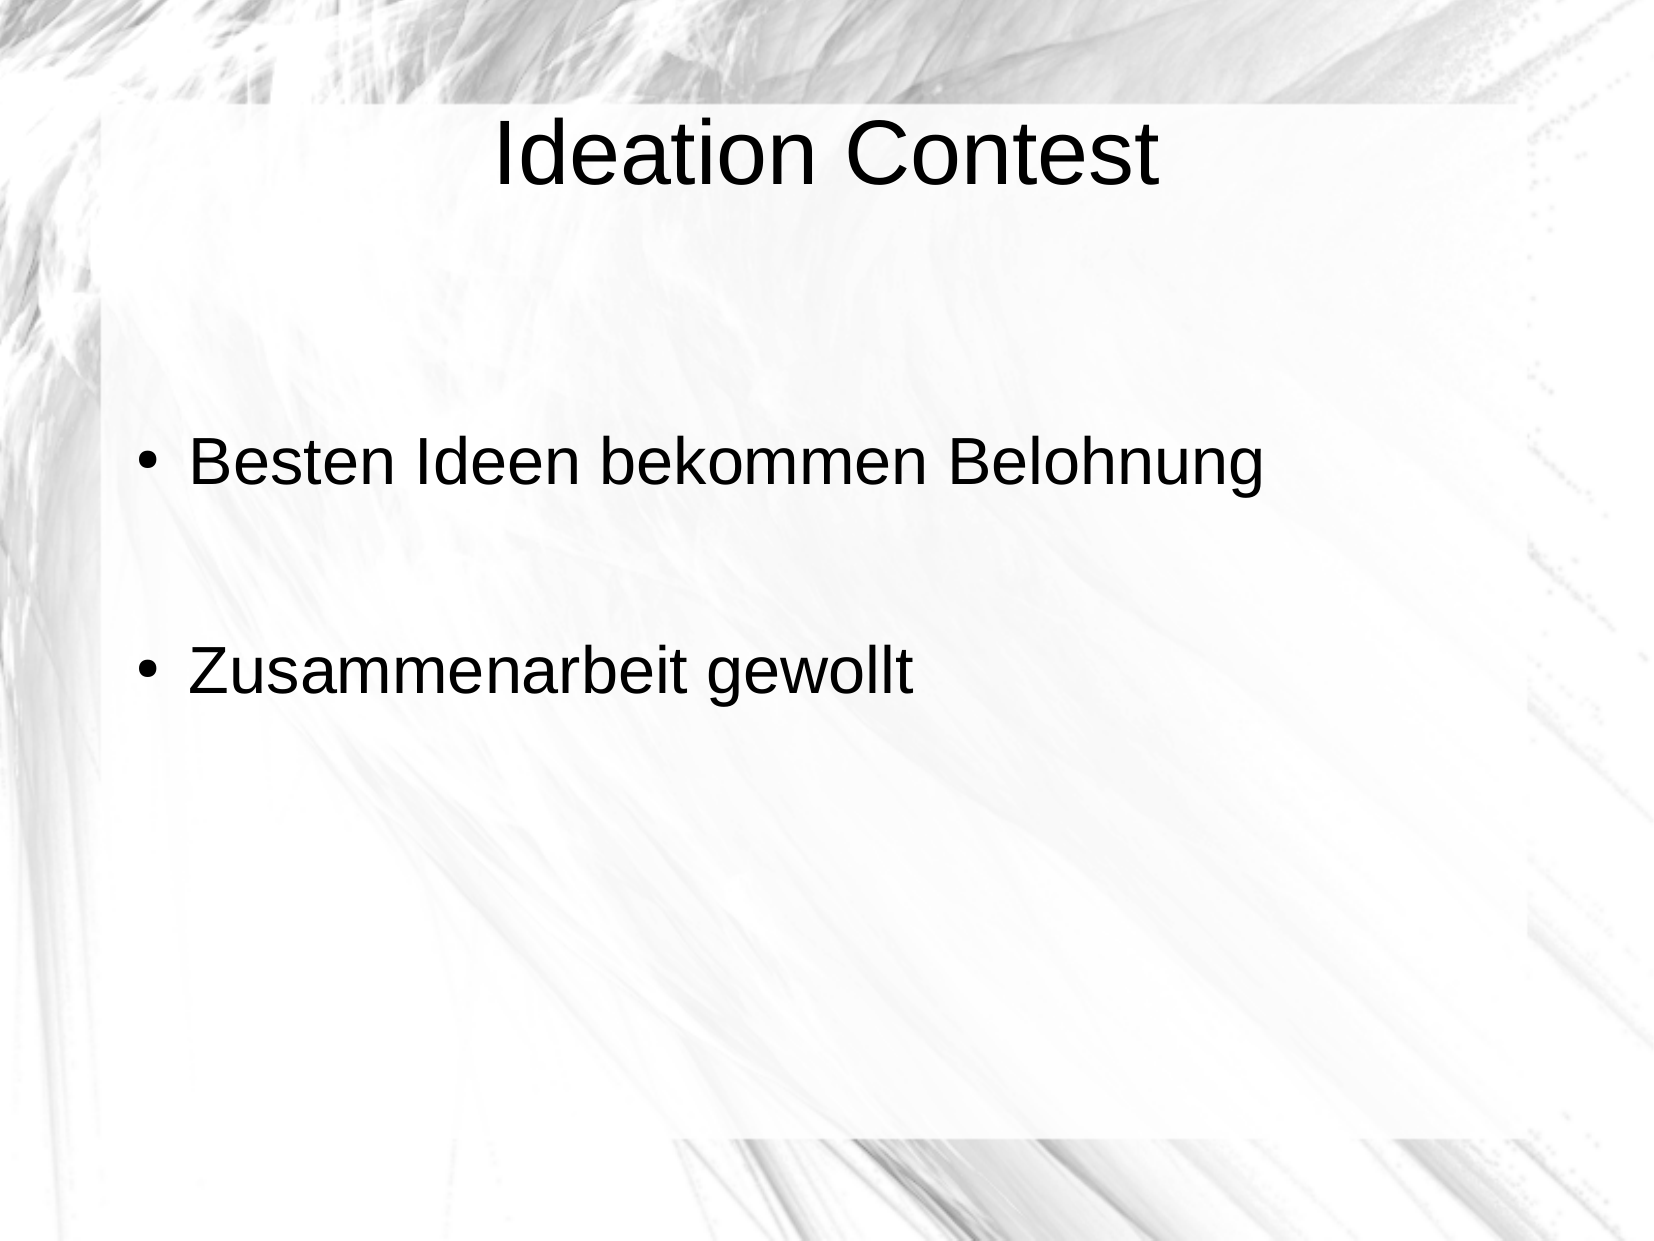

# Ideation Contest
Besten Ideen bekommen Belohnung
Zusammenarbeit gewollt